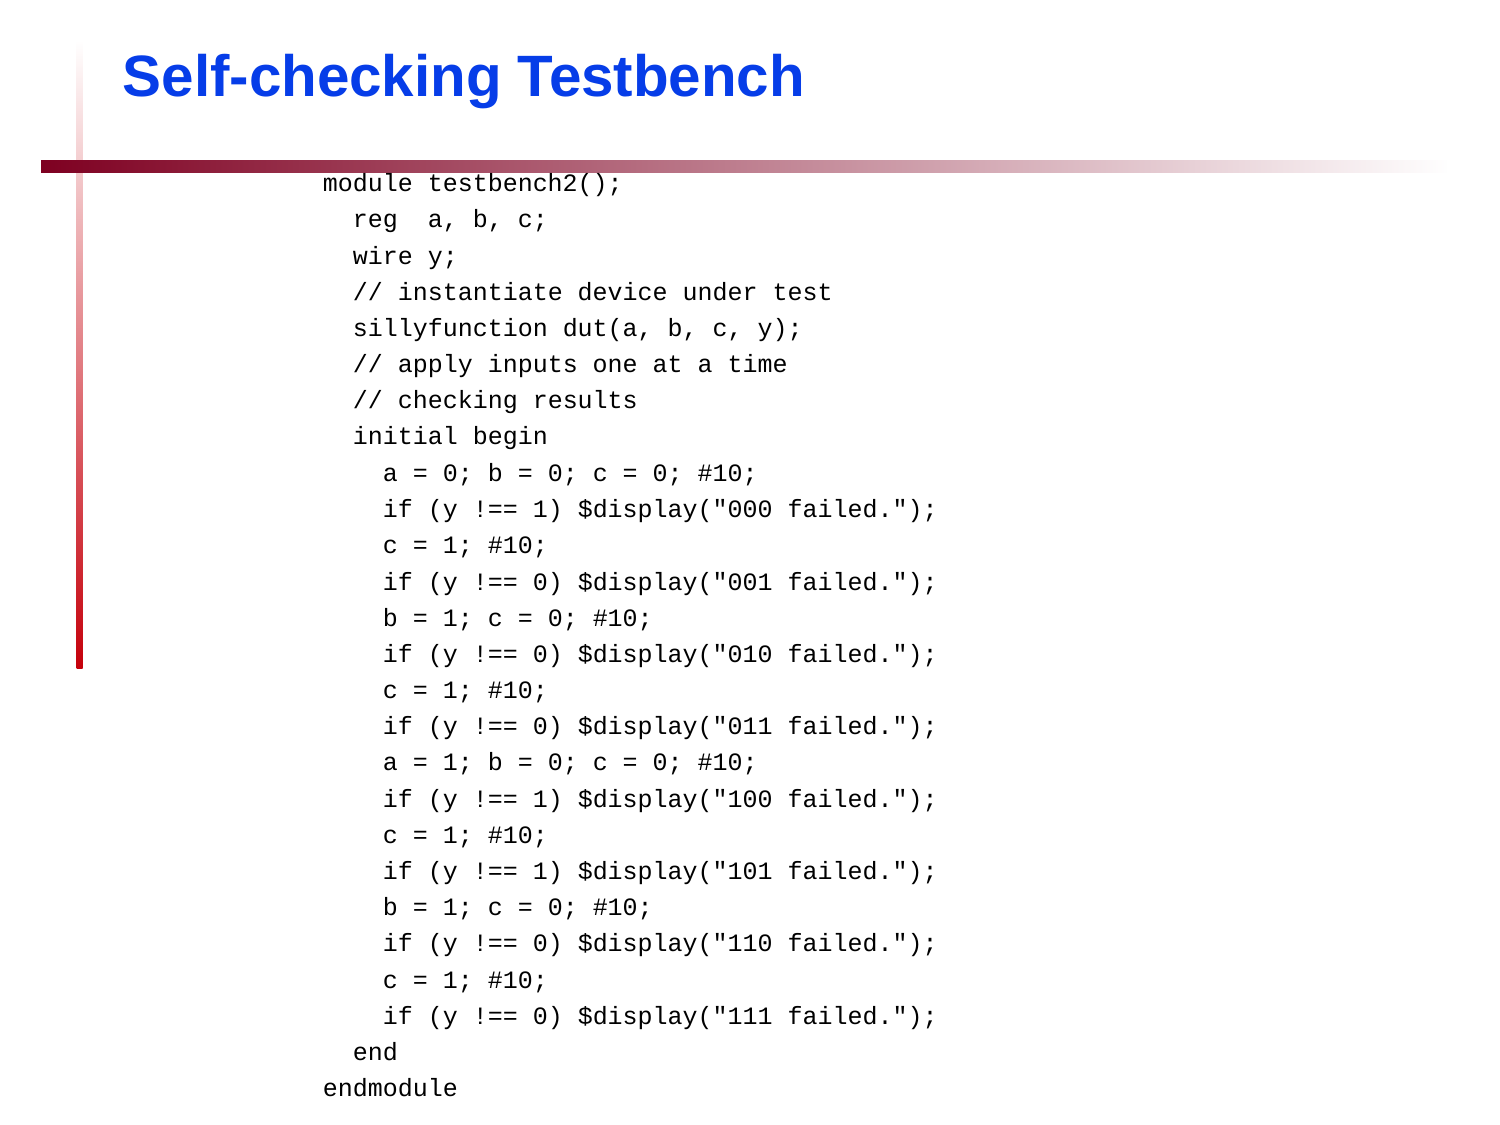

# Self-checking Testbench
module testbench2();
 reg a, b, c;
 wire y;
 // instantiate device under test
 sillyfunction dut(a, b, c, y);
 // apply inputs one at a time
 // checking results
 initial begin
 a = 0; b = 0; c = 0; #10;
 if (y !== 1) $display("000 failed.");
 c = 1; #10;
 if (y !== 0) $display("001 failed.");
 b = 1; c = 0; #10;
 if (y !== 0) $display("010 failed.");
 c = 1; #10;
 if (y !== 0) $display("011 failed.");
 a = 1; b = 0; c = 0; #10;
 if (y !== 1) $display("100 failed.");
 c = 1; #10;
 if (y !== 1) $display("101 failed.");
 b = 1; c = 0; #10;
 if (y !== 0) $display("110 failed.");
 c = 1; #10;
 if (y !== 0) $display("111 failed.");
 end
endmodule